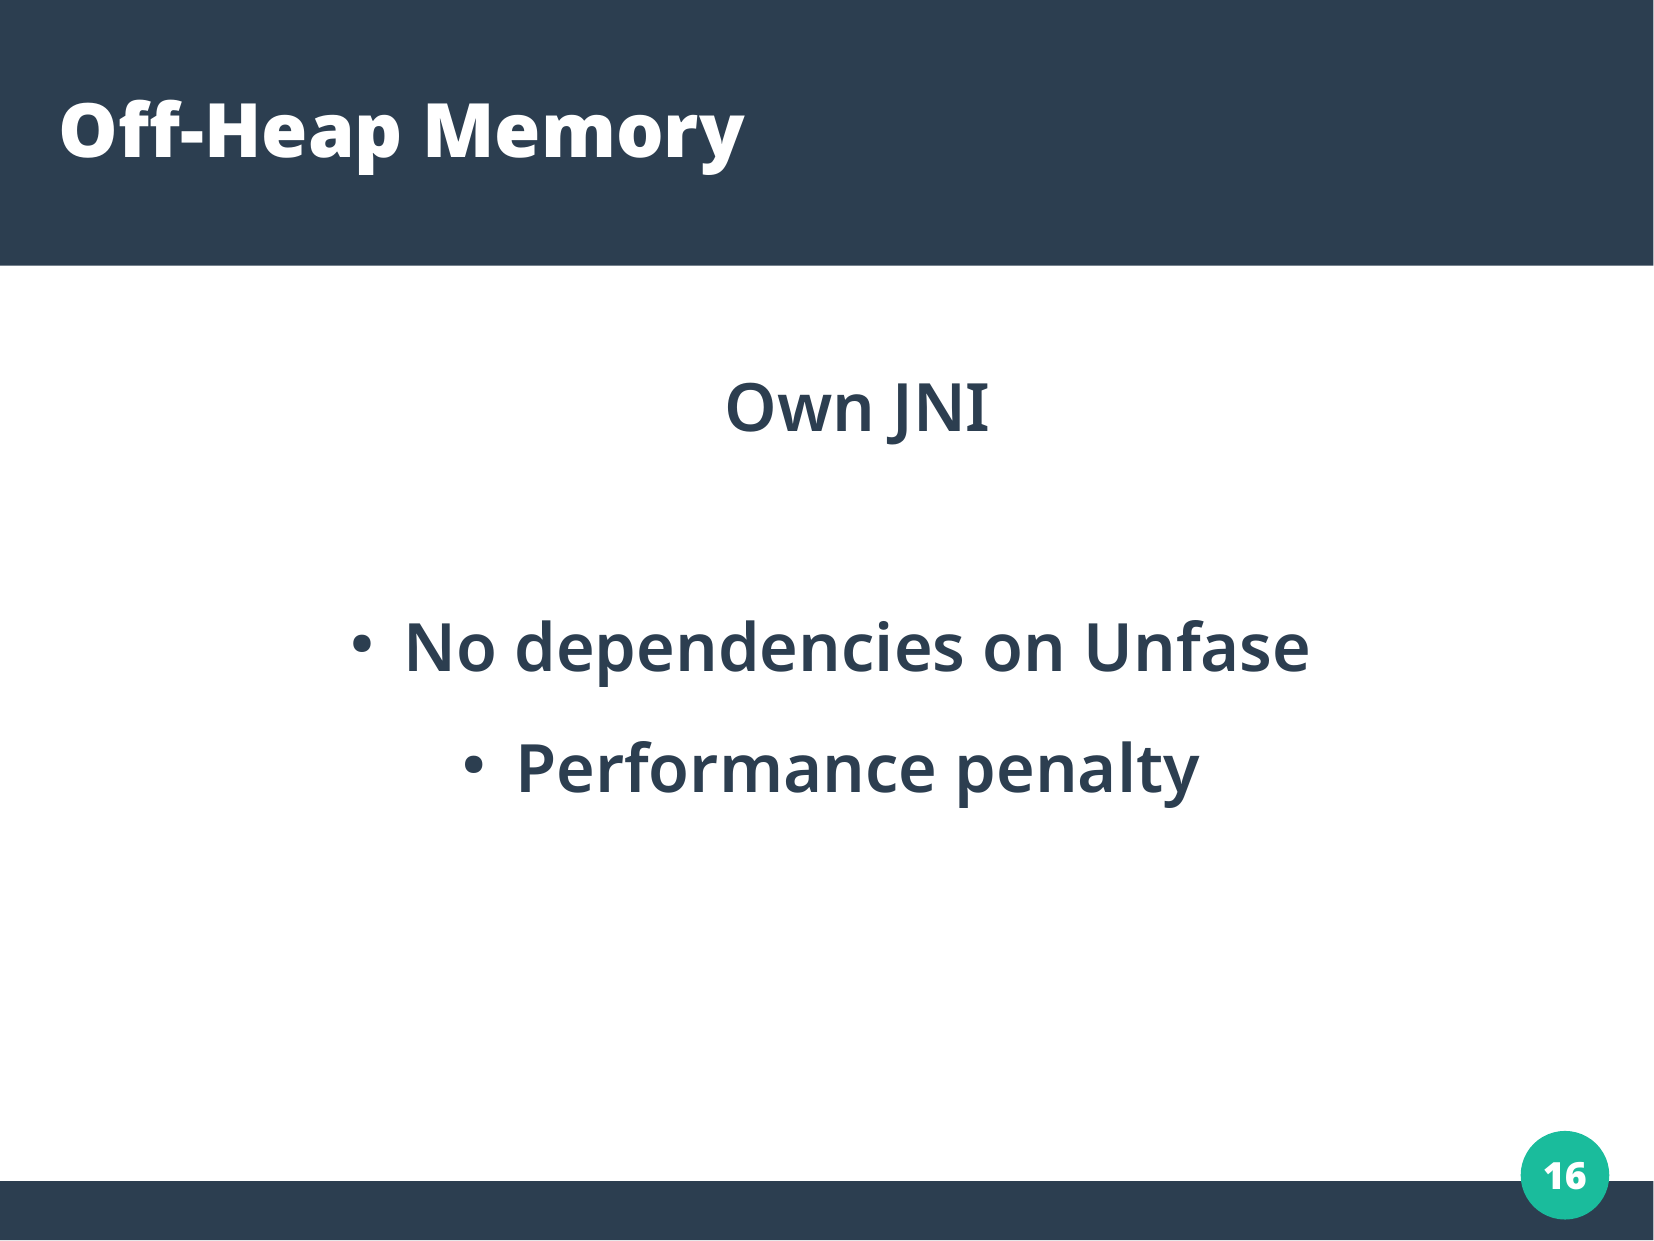

# Off-Heap Memory
Own JNI
No dependencies on Unfase
Performance penalty
16